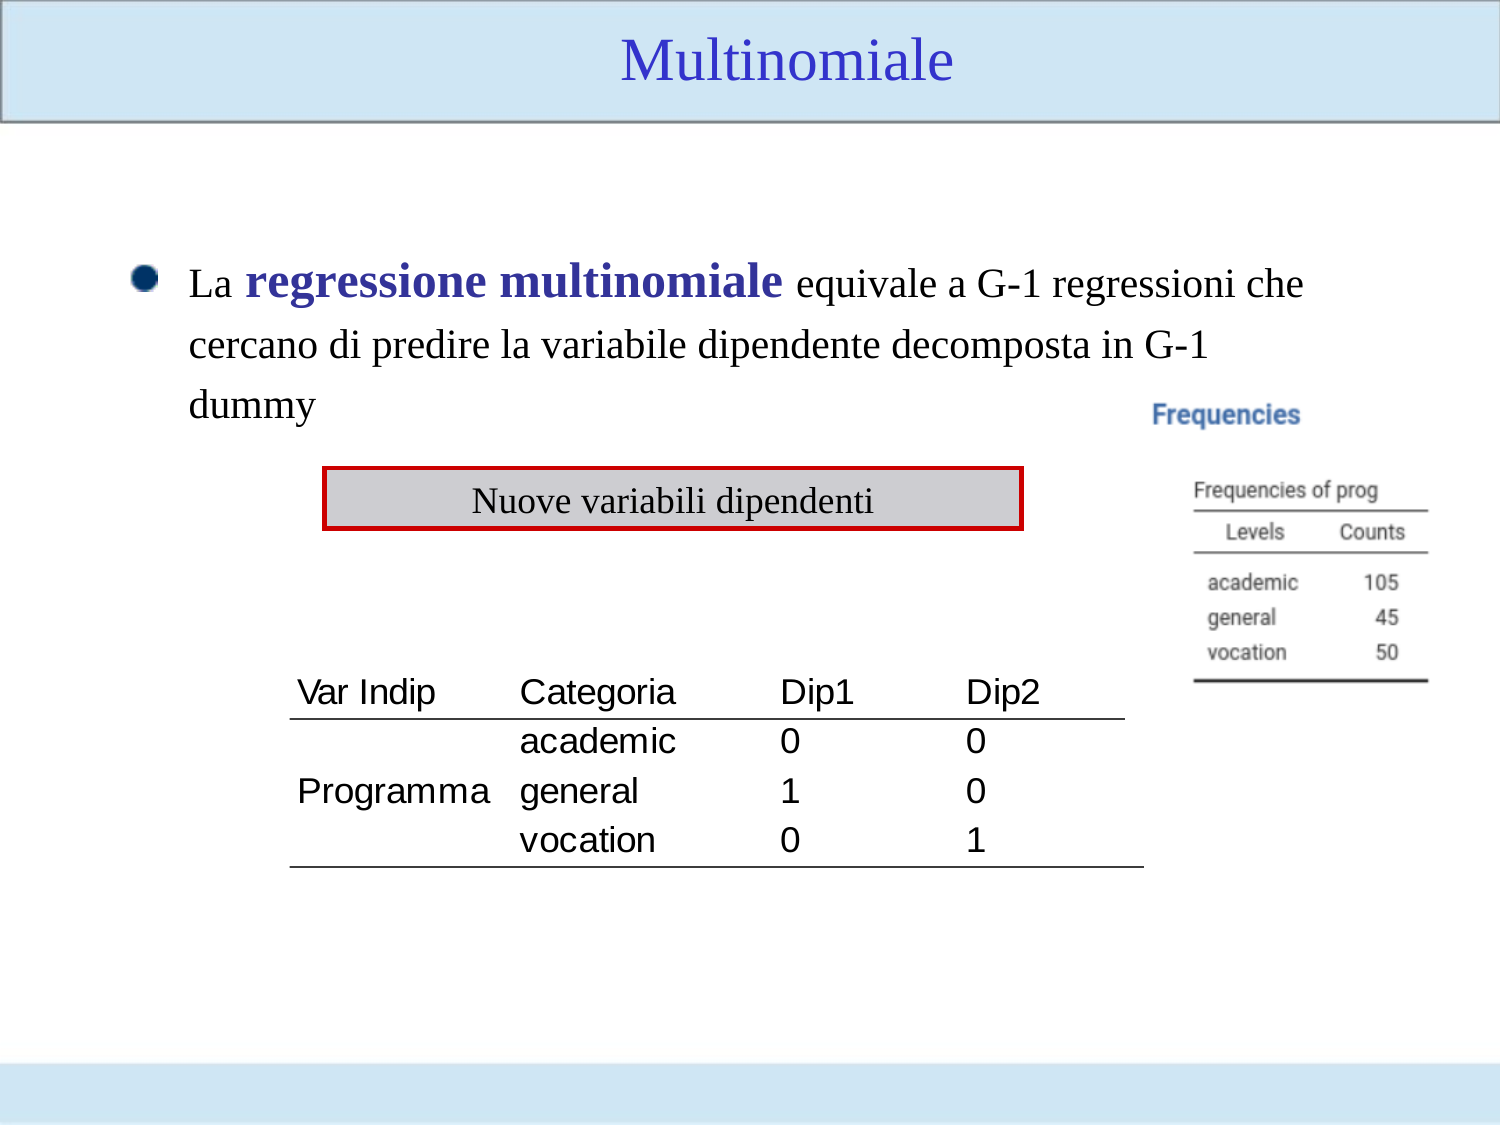

# Multinomiale
La regressione multinomiale equivale a G-1 regressioni che cercano di predire la variabile dipendente decomposta in G-1 dummy
Nuove variabili dipendenti